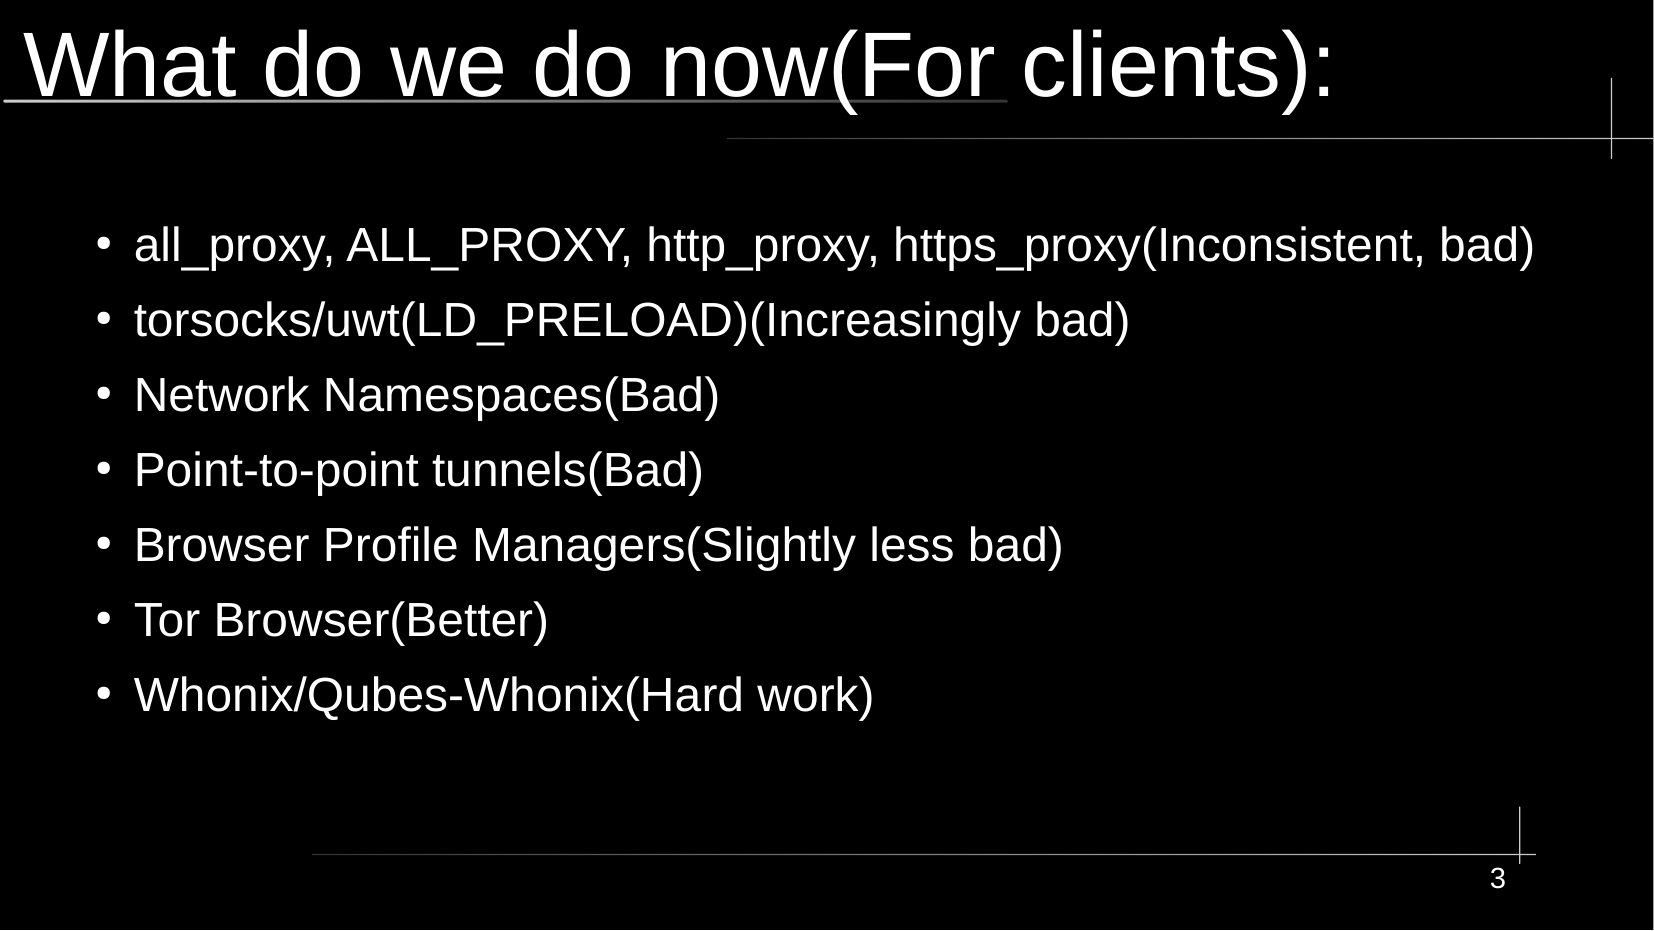

# What do we do now(For clients):
all_proxy, ALL_PROXY, http_proxy, https_proxy(Inconsistent, bad)
torsocks/uwt(LD_PRELOAD)(Increasingly bad)
Network Namespaces(Bad)
Point-to-point tunnels(Bad)
Browser Profile Managers(Slightly less bad)
Tor Browser(Better)
Whonix/Qubes-Whonix(Hard work)
3